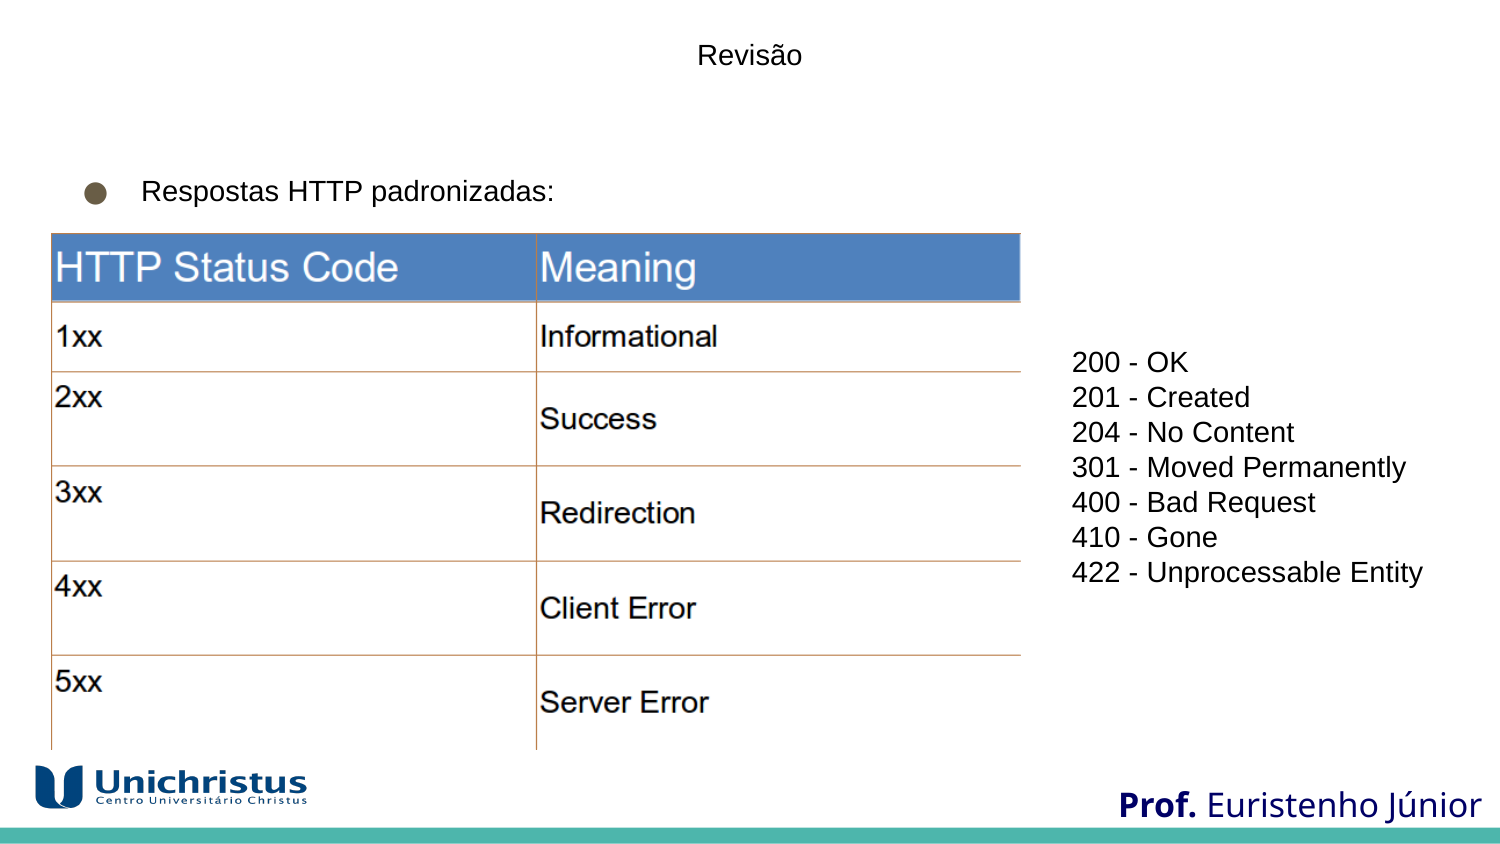

# Revisão
Respostas HTTP padronizadas:
200 - OK
201 - Created
204 - No Content
301 - Moved Permanently
400 - Bad Request
410 - Gone
422 - Unprocessable Entity
Prof. Euristenho Júnior